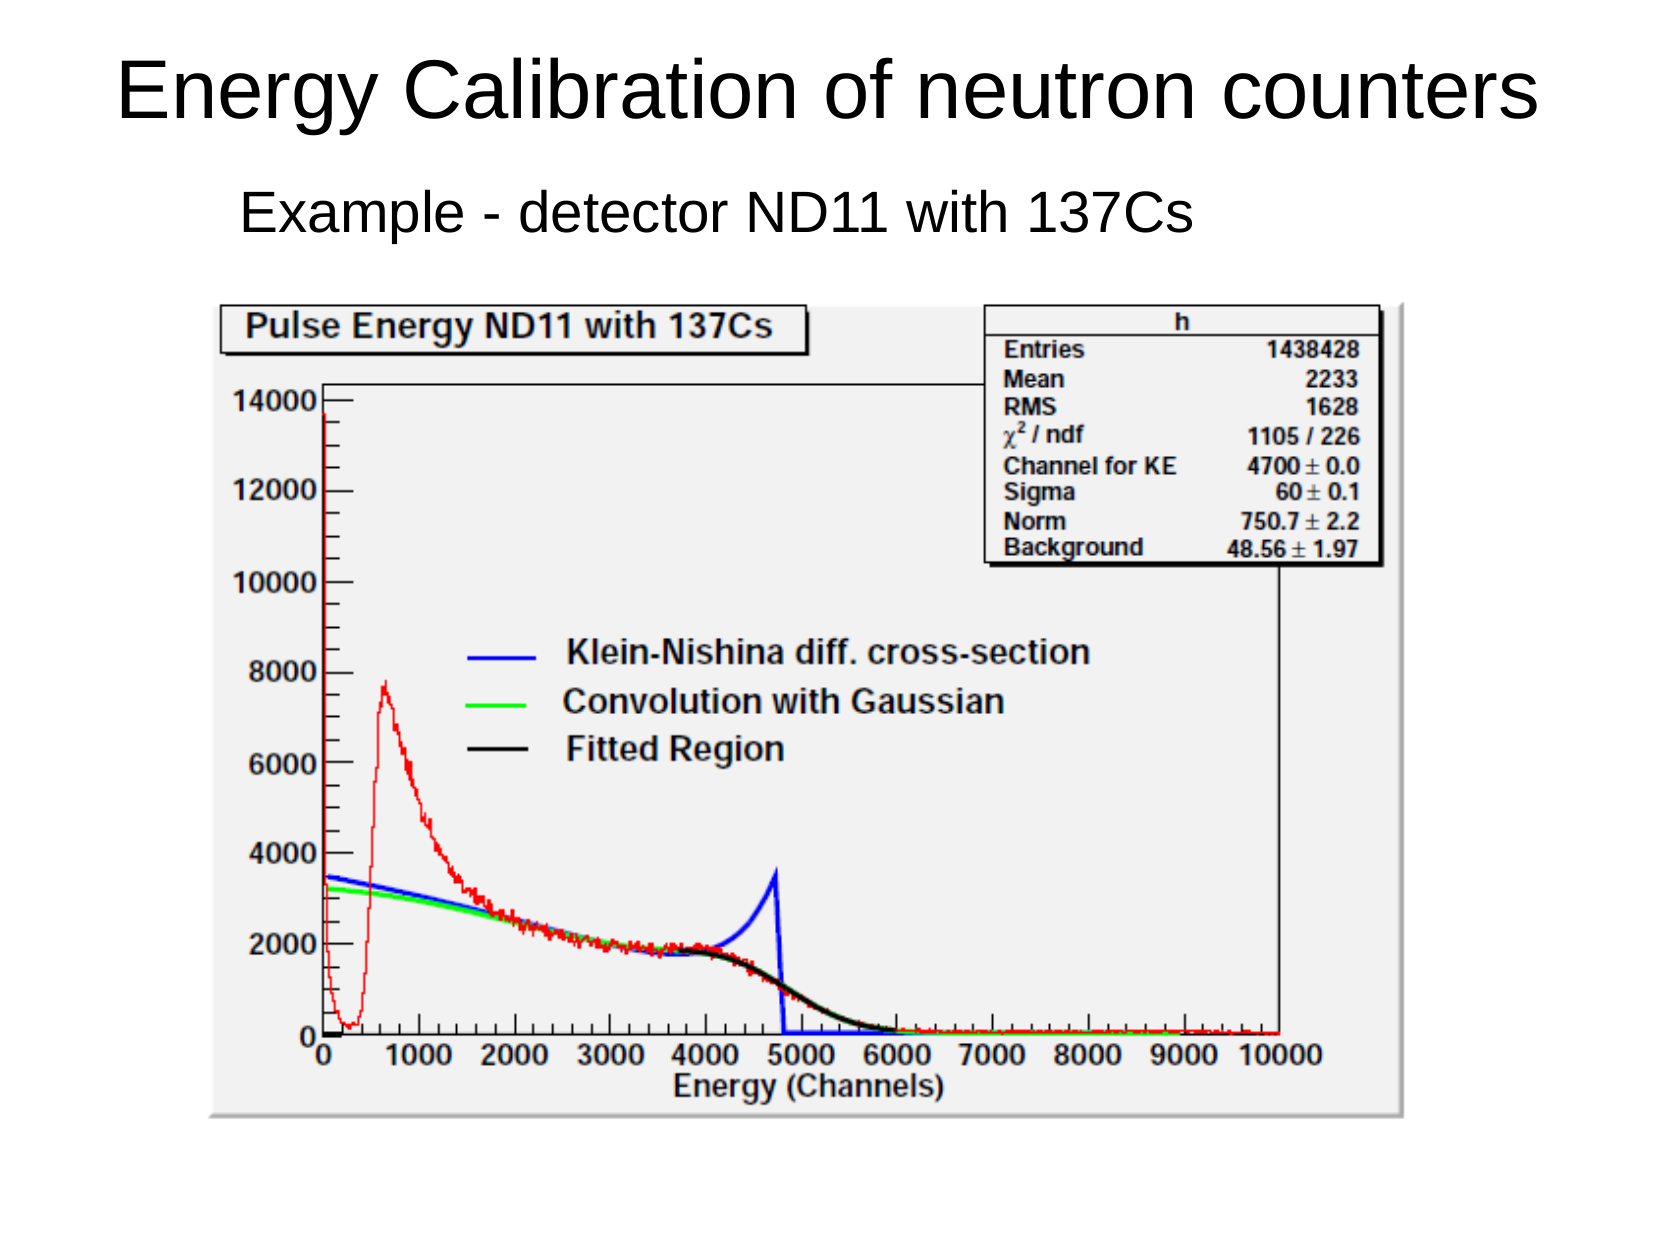

Energy Calibration of neutron counters
Example - detector ND11 with 137Cs